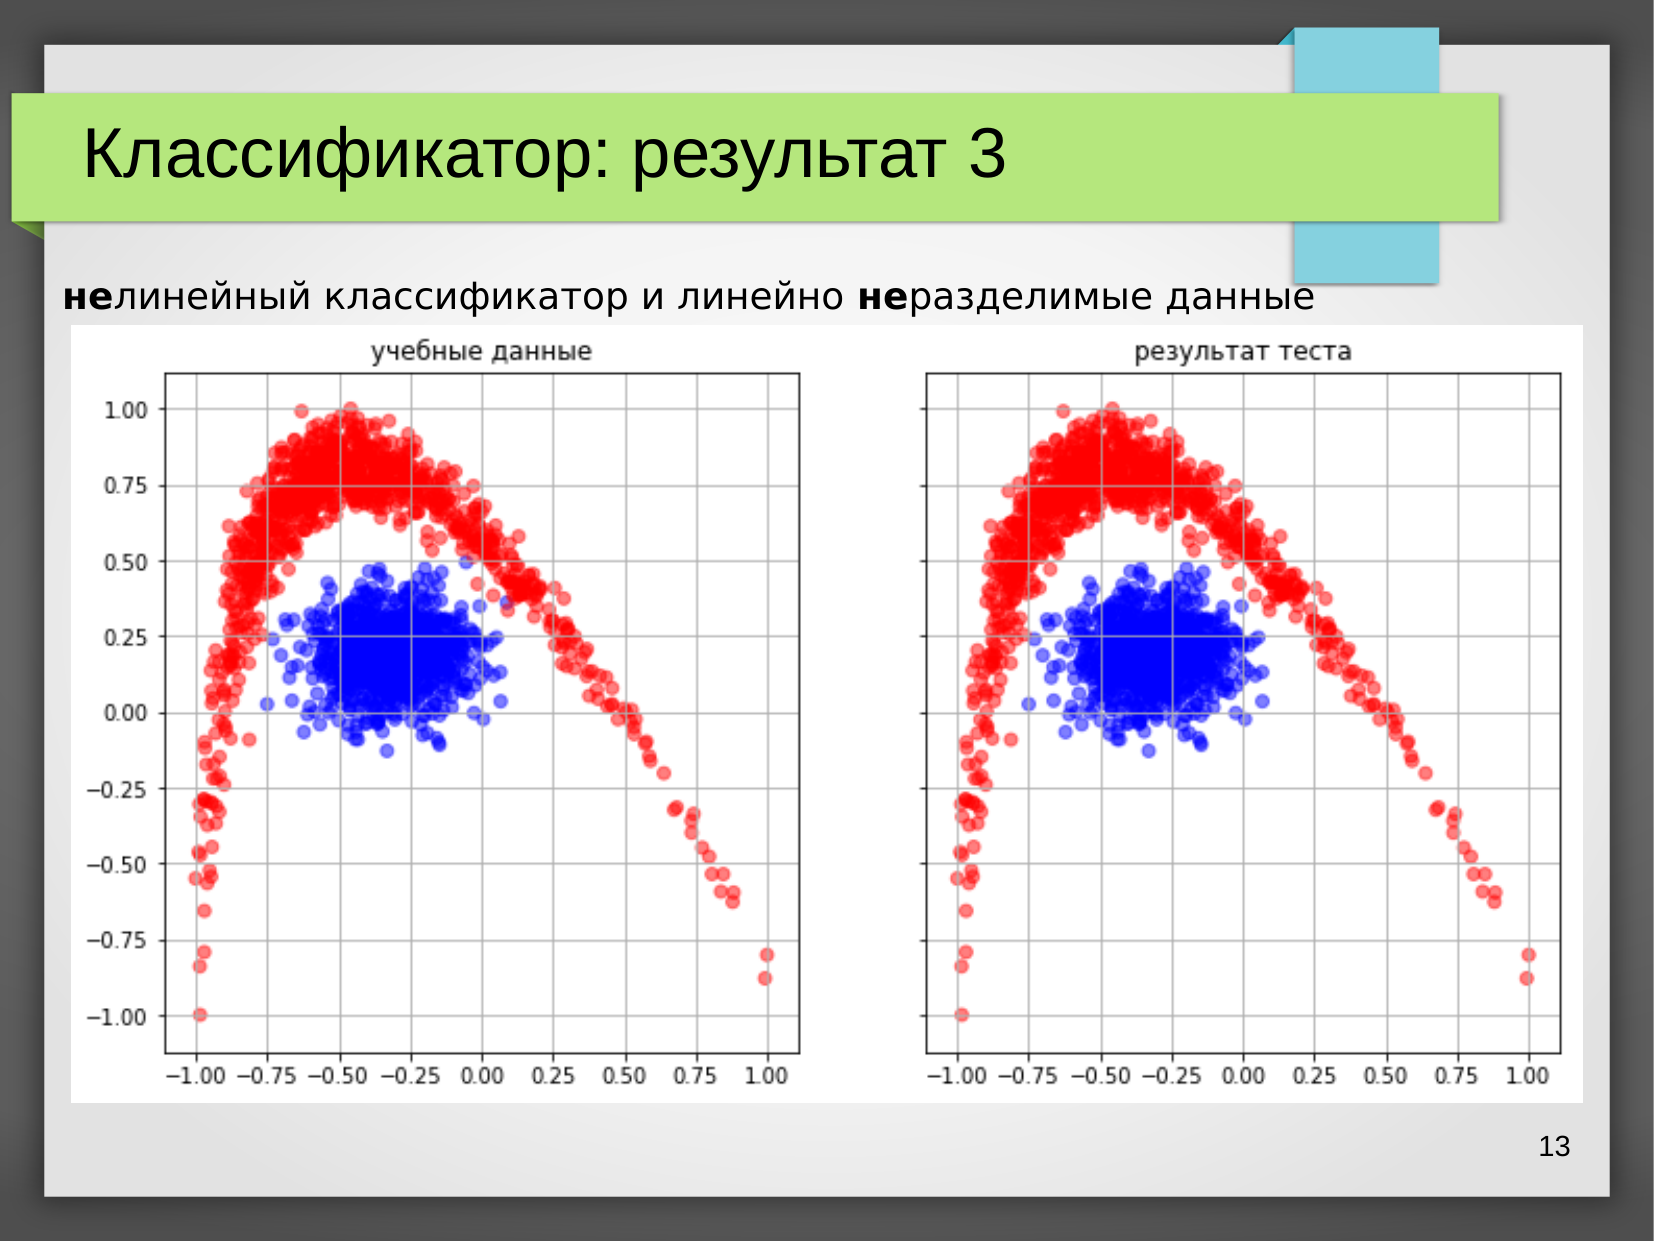

# Классификатор: результат 3
нелинейный классификатор и линейно неразделимые данные
13